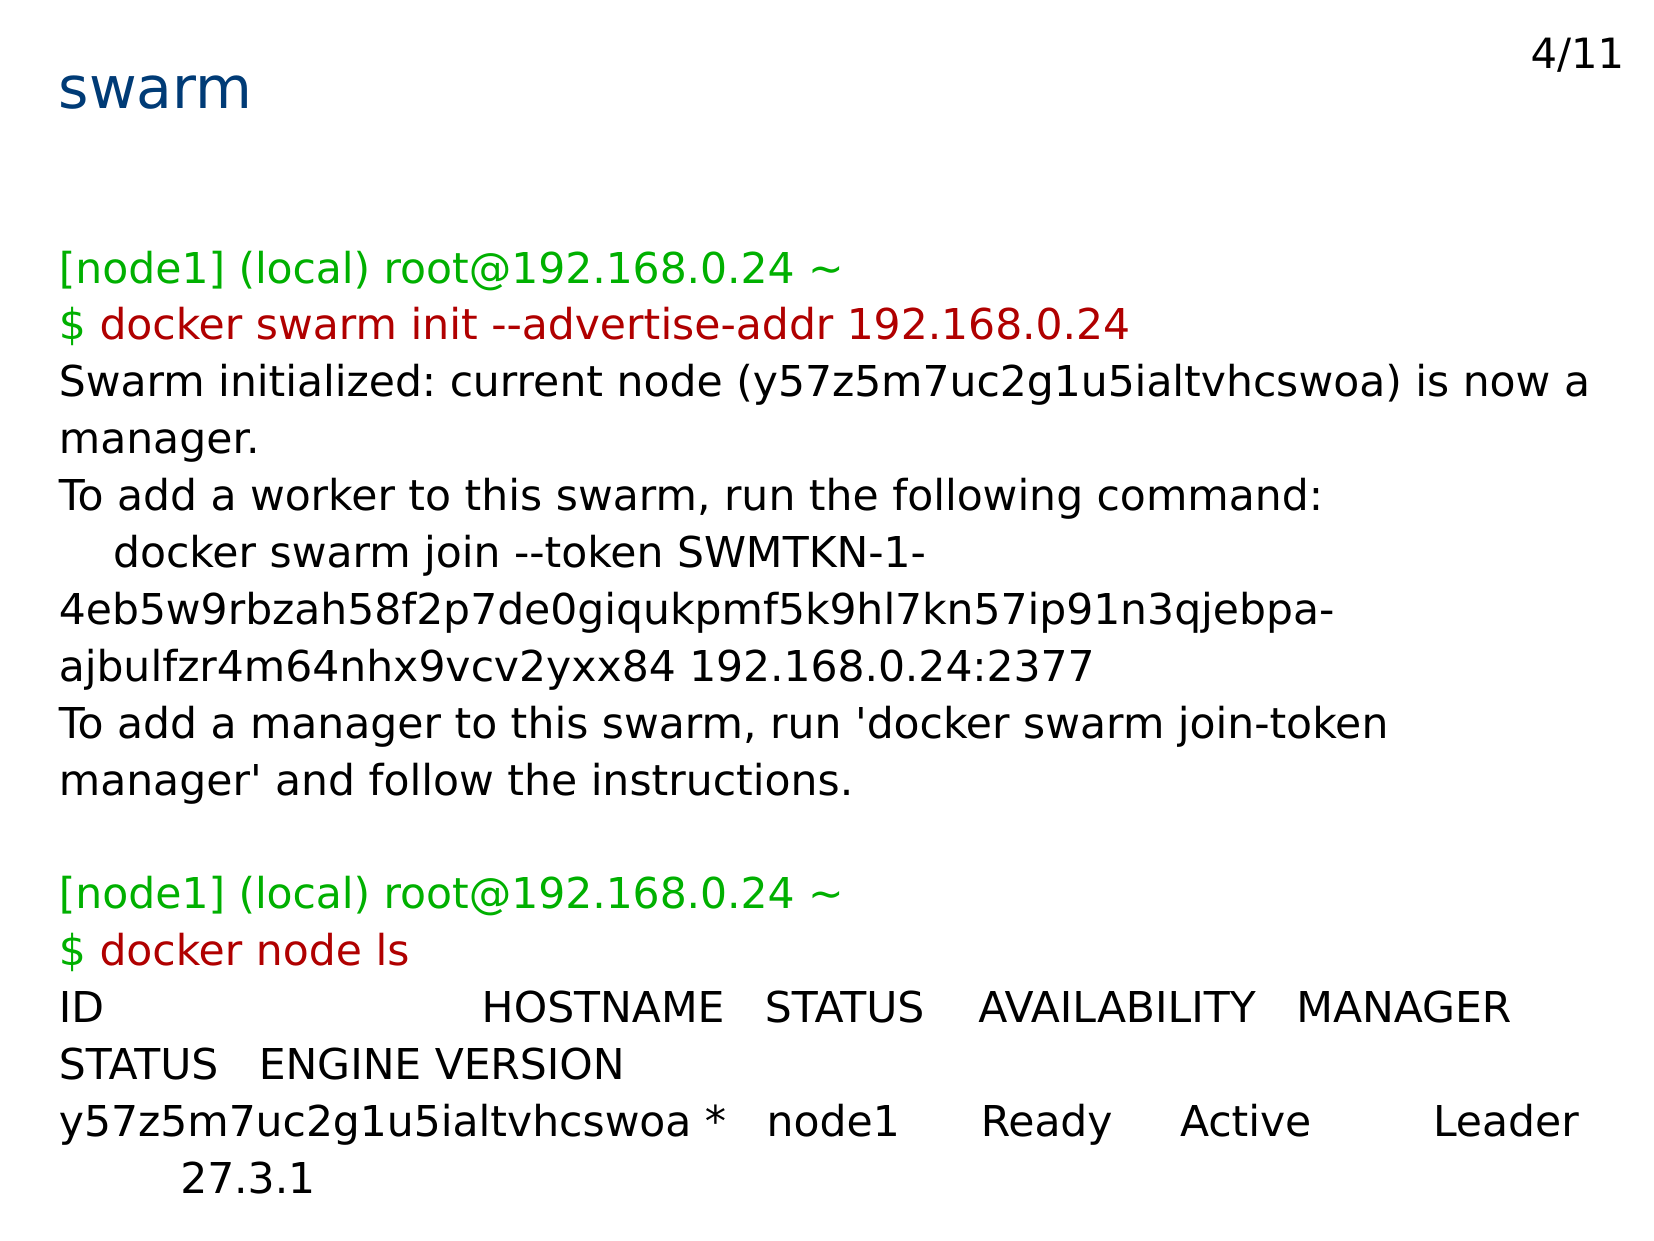

# swarm
4
[node1] (local) root@192.168.0.24 ~
$ docker swarm init --advertise-addr 192.168.0.24
Swarm initialized: current node (y57z5m7uc2g1u5ialtvhcswoa) is now a manager.
To add a worker to this swarm, run the following command:
 docker swarm join --token SWMTKN-1-4eb5w9rbzah58f2p7de0giqukpmf5k9hl7kn57ip91n3qjebpa-ajbulfzr4m64nhx9vcv2yxx84 192.168.0.24:2377
To add a manager to this swarm, run 'docker swarm join-token manager' and follow the instructions.
[node1] (local) root@192.168.0.24 ~
$ docker node ls
ID HOSTNAME STATUS AVAILABILITY MANAGER STATUS ENGINE VERSION
y57z5m7uc2g1u5ialtvhcswoa * node1 Ready Active Leader 27.3.1